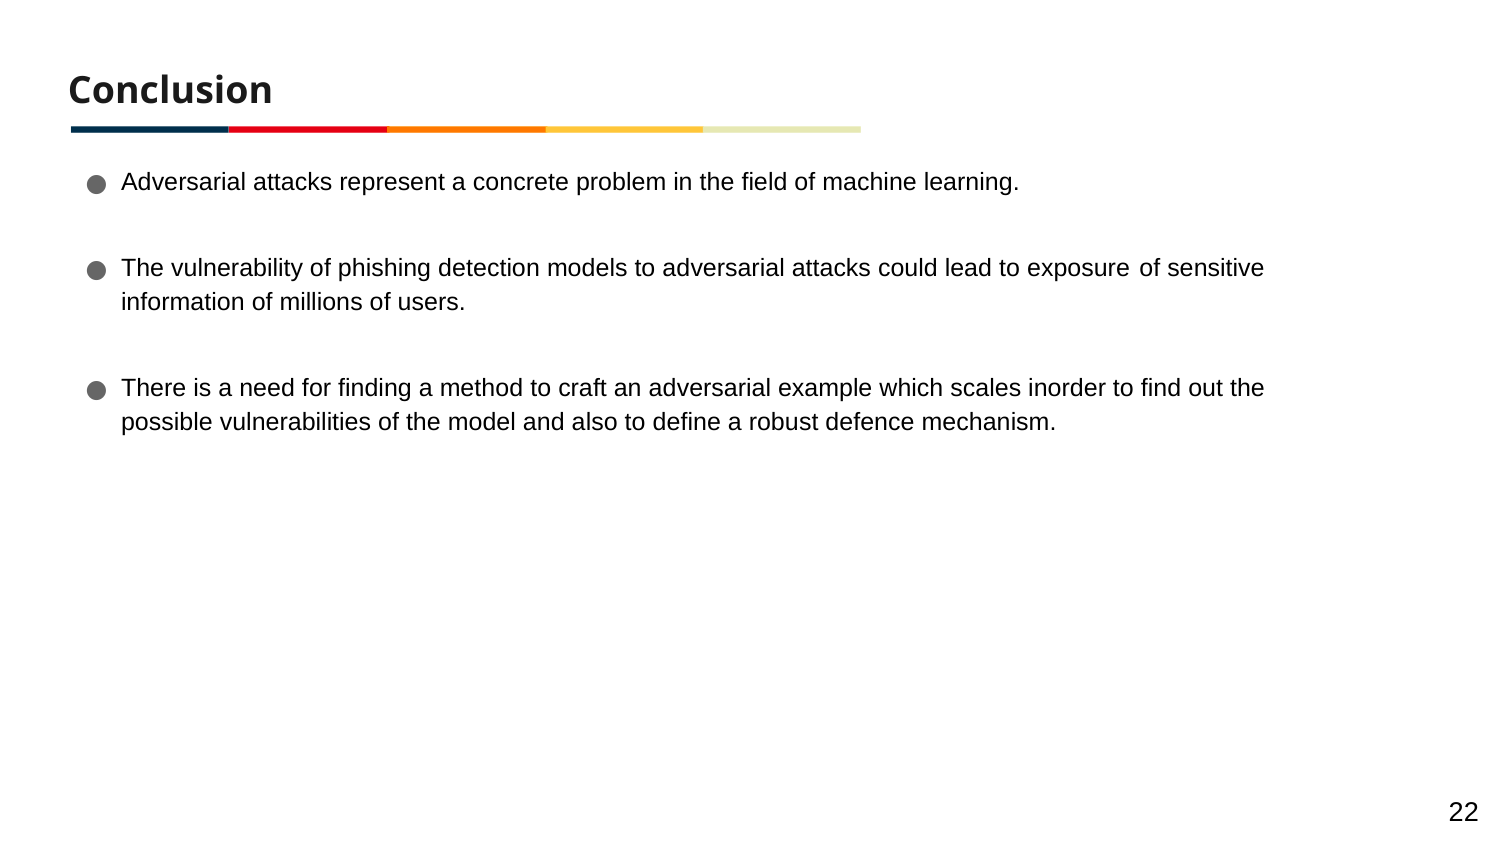

Conclusion
Adversarial attacks represent a concrete problem in the field of machine learning.
The vulnerability of phishing detection models to adversarial attacks could lead to exposure of sensitive information of millions of users.
There is a need for finding a method to craft an adversarial example which scales inorder to find out the possible vulnerabilities of the model and also to define a robust defence mechanism.